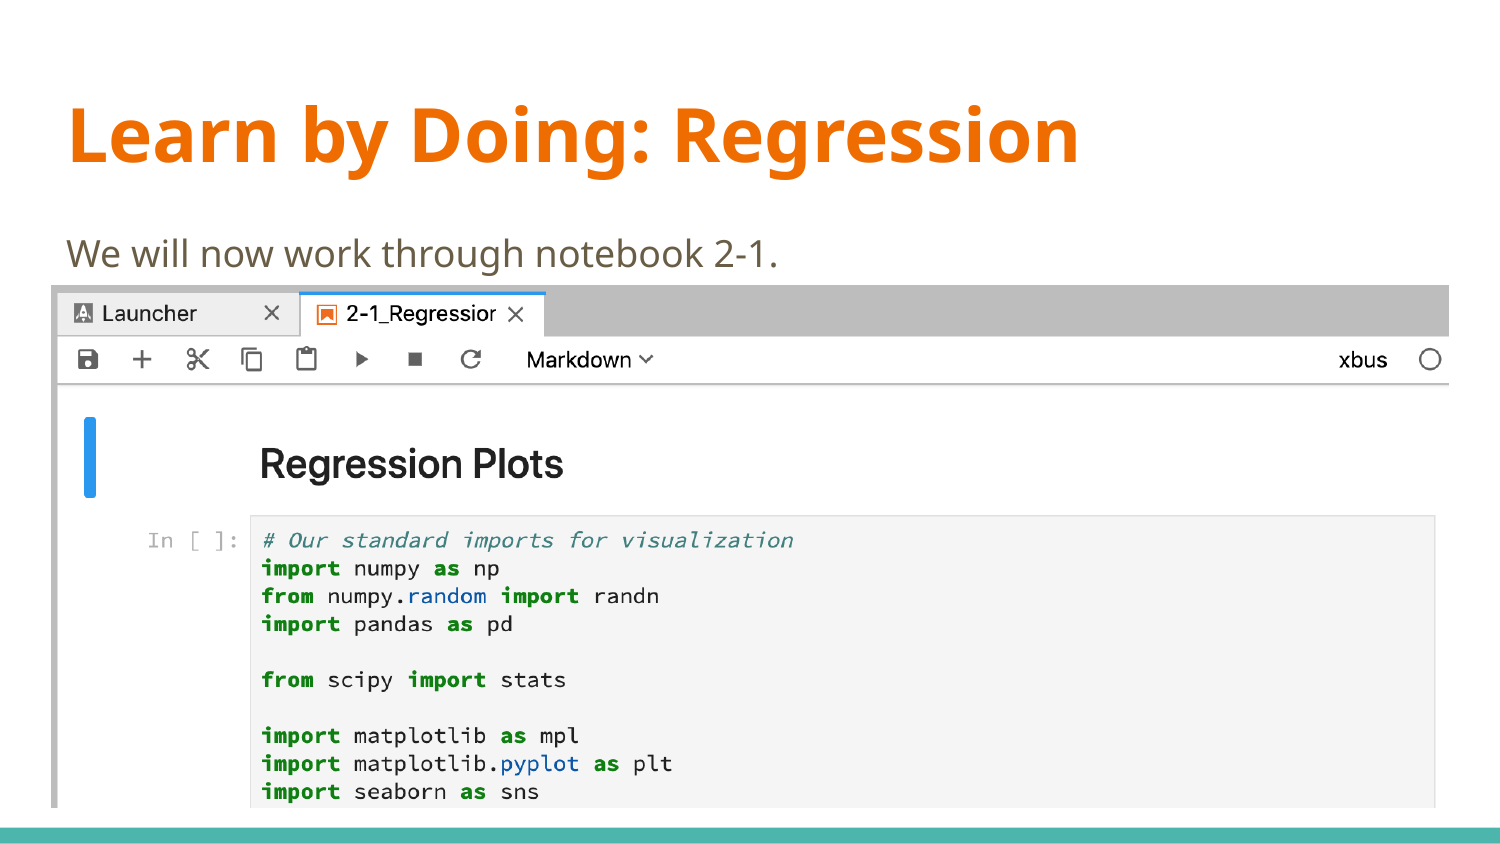

# Learn by Doing: Regression
We will now work through notebook 2-1.